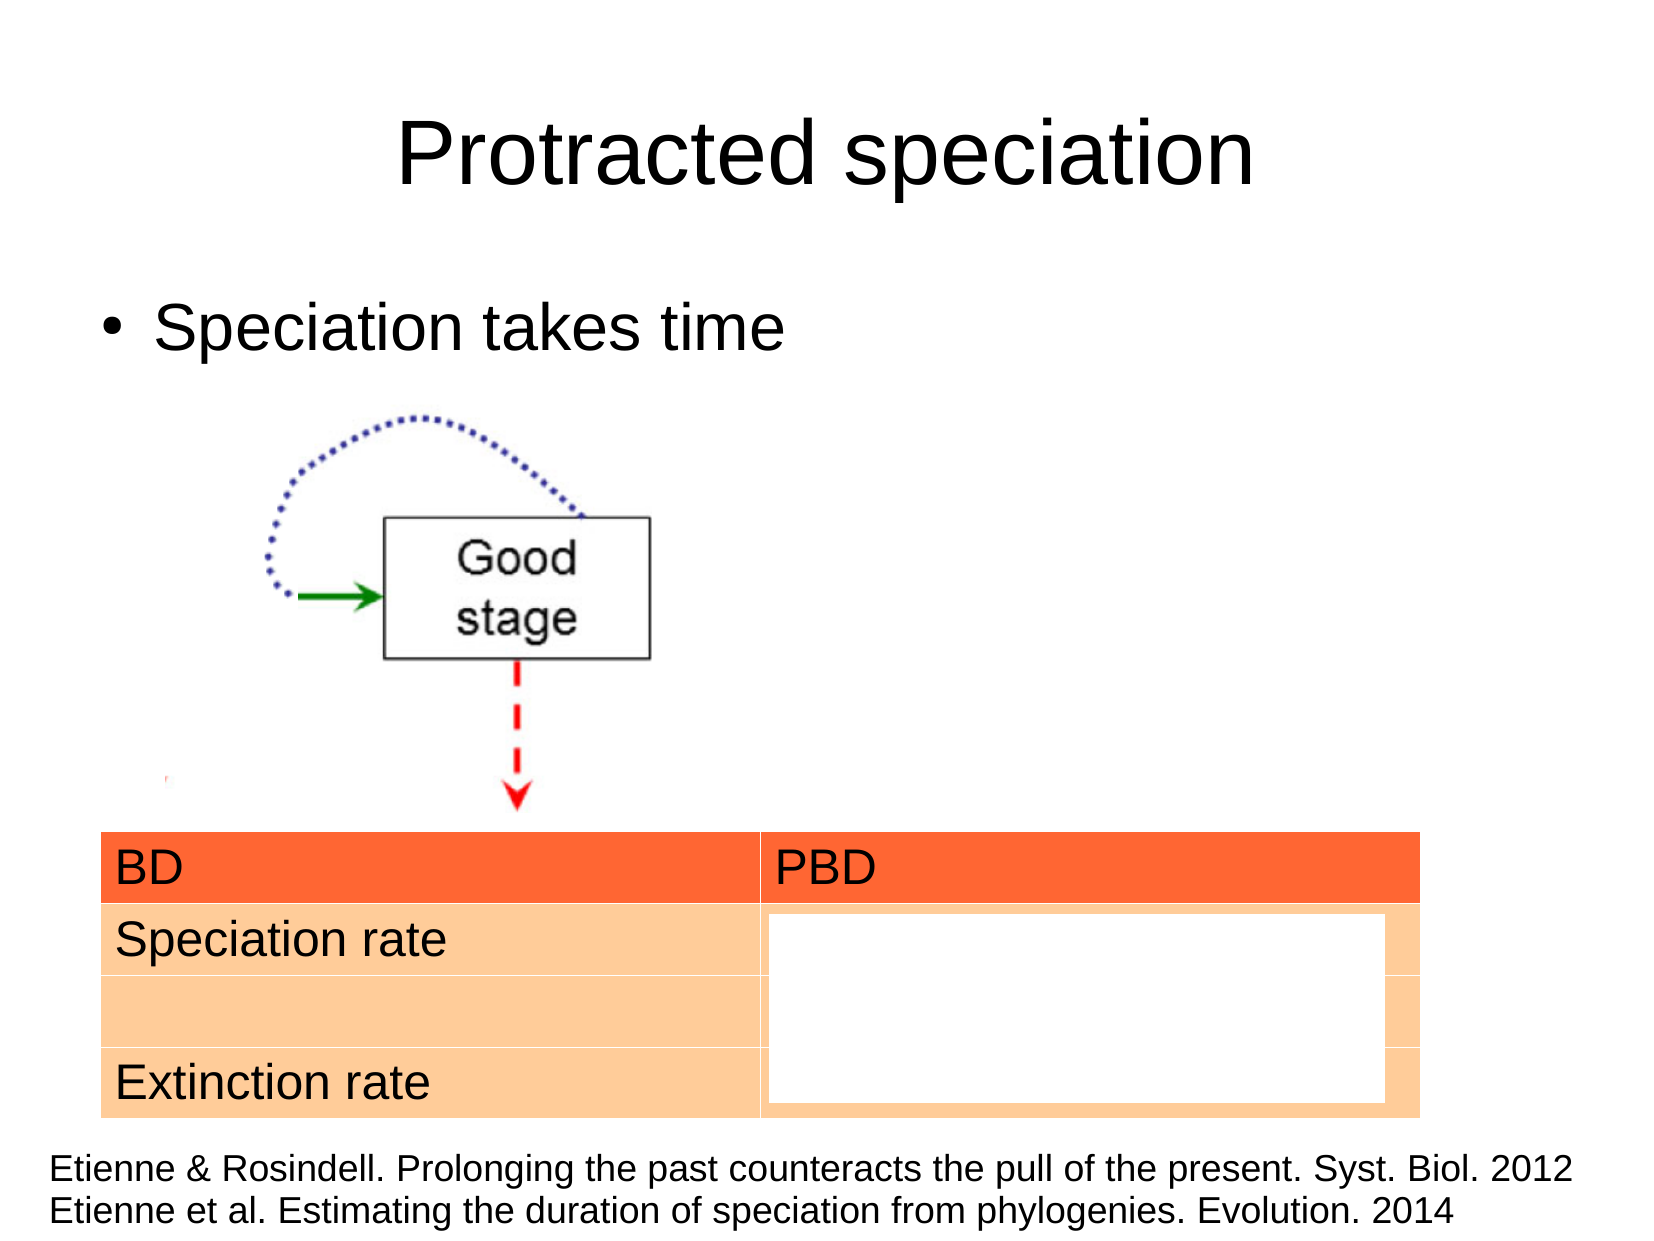

# Protracted speciation
Speciation takes time
| BD | PBD |
| --- | --- |
| Speciation rate | Speciation initiation rate |
| | Speciation completion rate |
| Extinction rate | Extinction rate |
Etienne & Rosindell. Prolonging the past counteracts the pull of the present. Syst. Biol. 2012
Etienne et al. Estimating the duration of speciation from phylogenies. Evolution. 2014